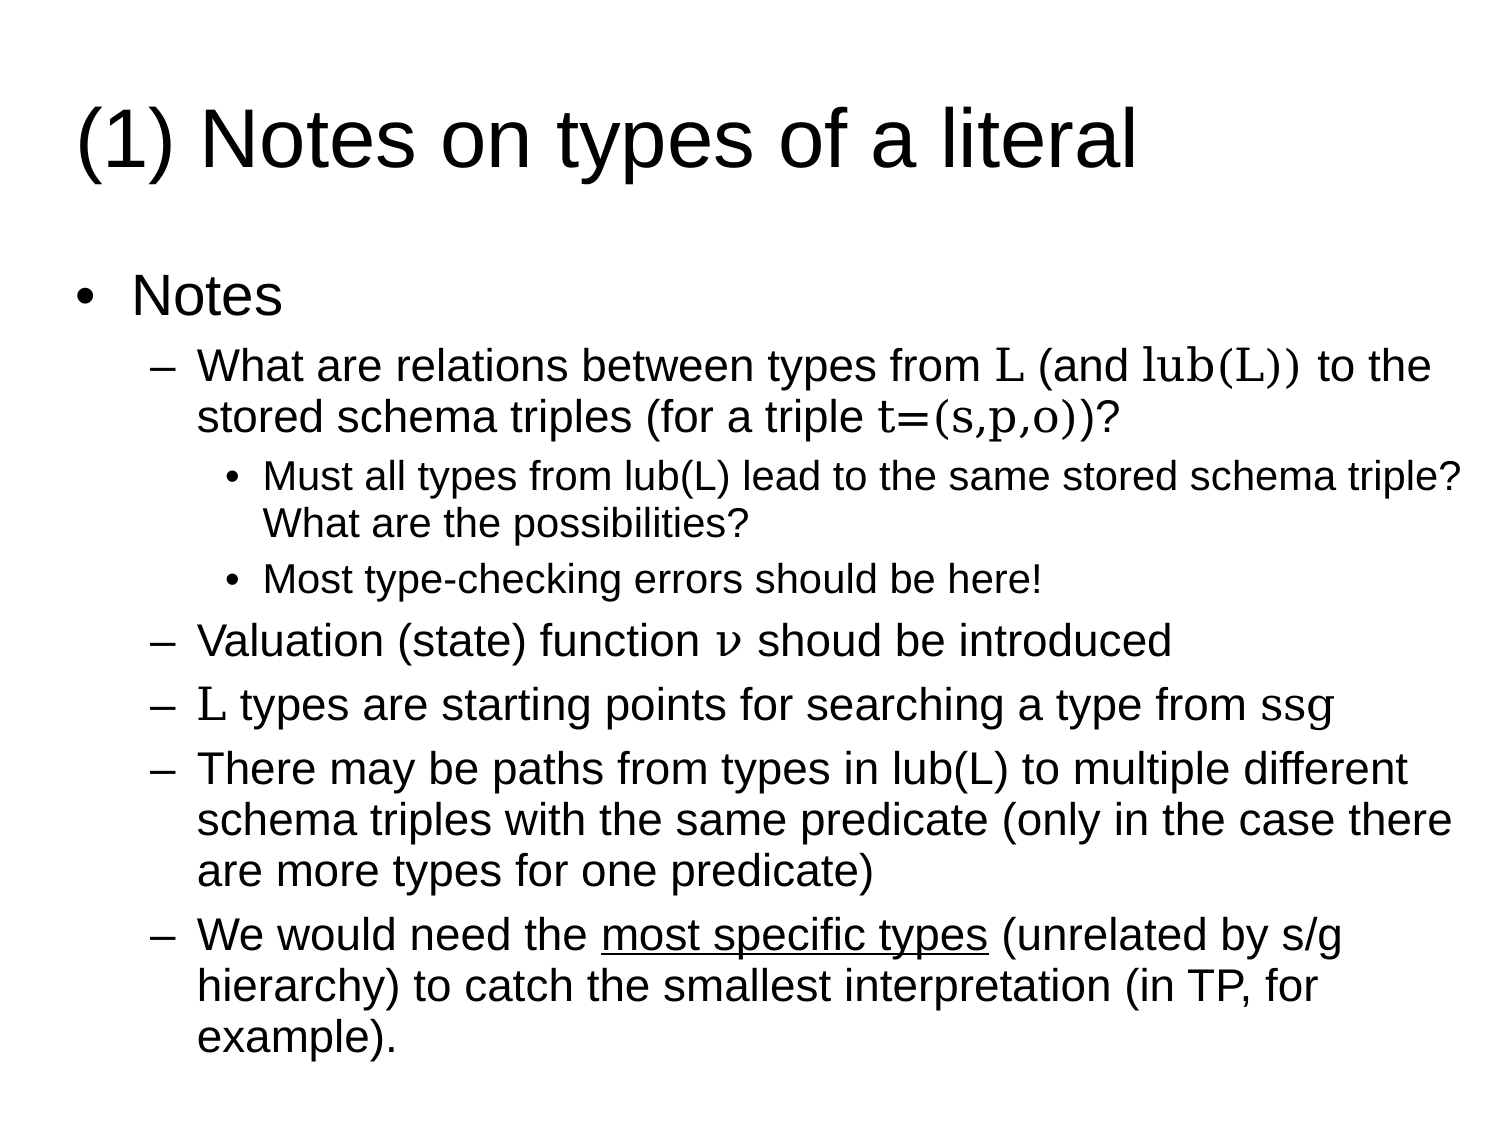

# (1) Notes on types of a literal
Notes
What are relations between types from L (and lub(L)) to the stored schema triples (for a triple t=(s,p,o))?
Must all types from lub(L) lead to the same stored schema triple? What are the possibilities?
Most type-checking errors should be here!
Valuation (state) function ν shoud be introduced
L types are starting points for searching a type from ssg
There may be paths from types in lub(L) to multiple different schema triples with the same predicate (only in the case there are more types for one predicate)
We would need the most specific types (unrelated by s/g hierarchy) to catch the smallest interpretation (in TP, for example).